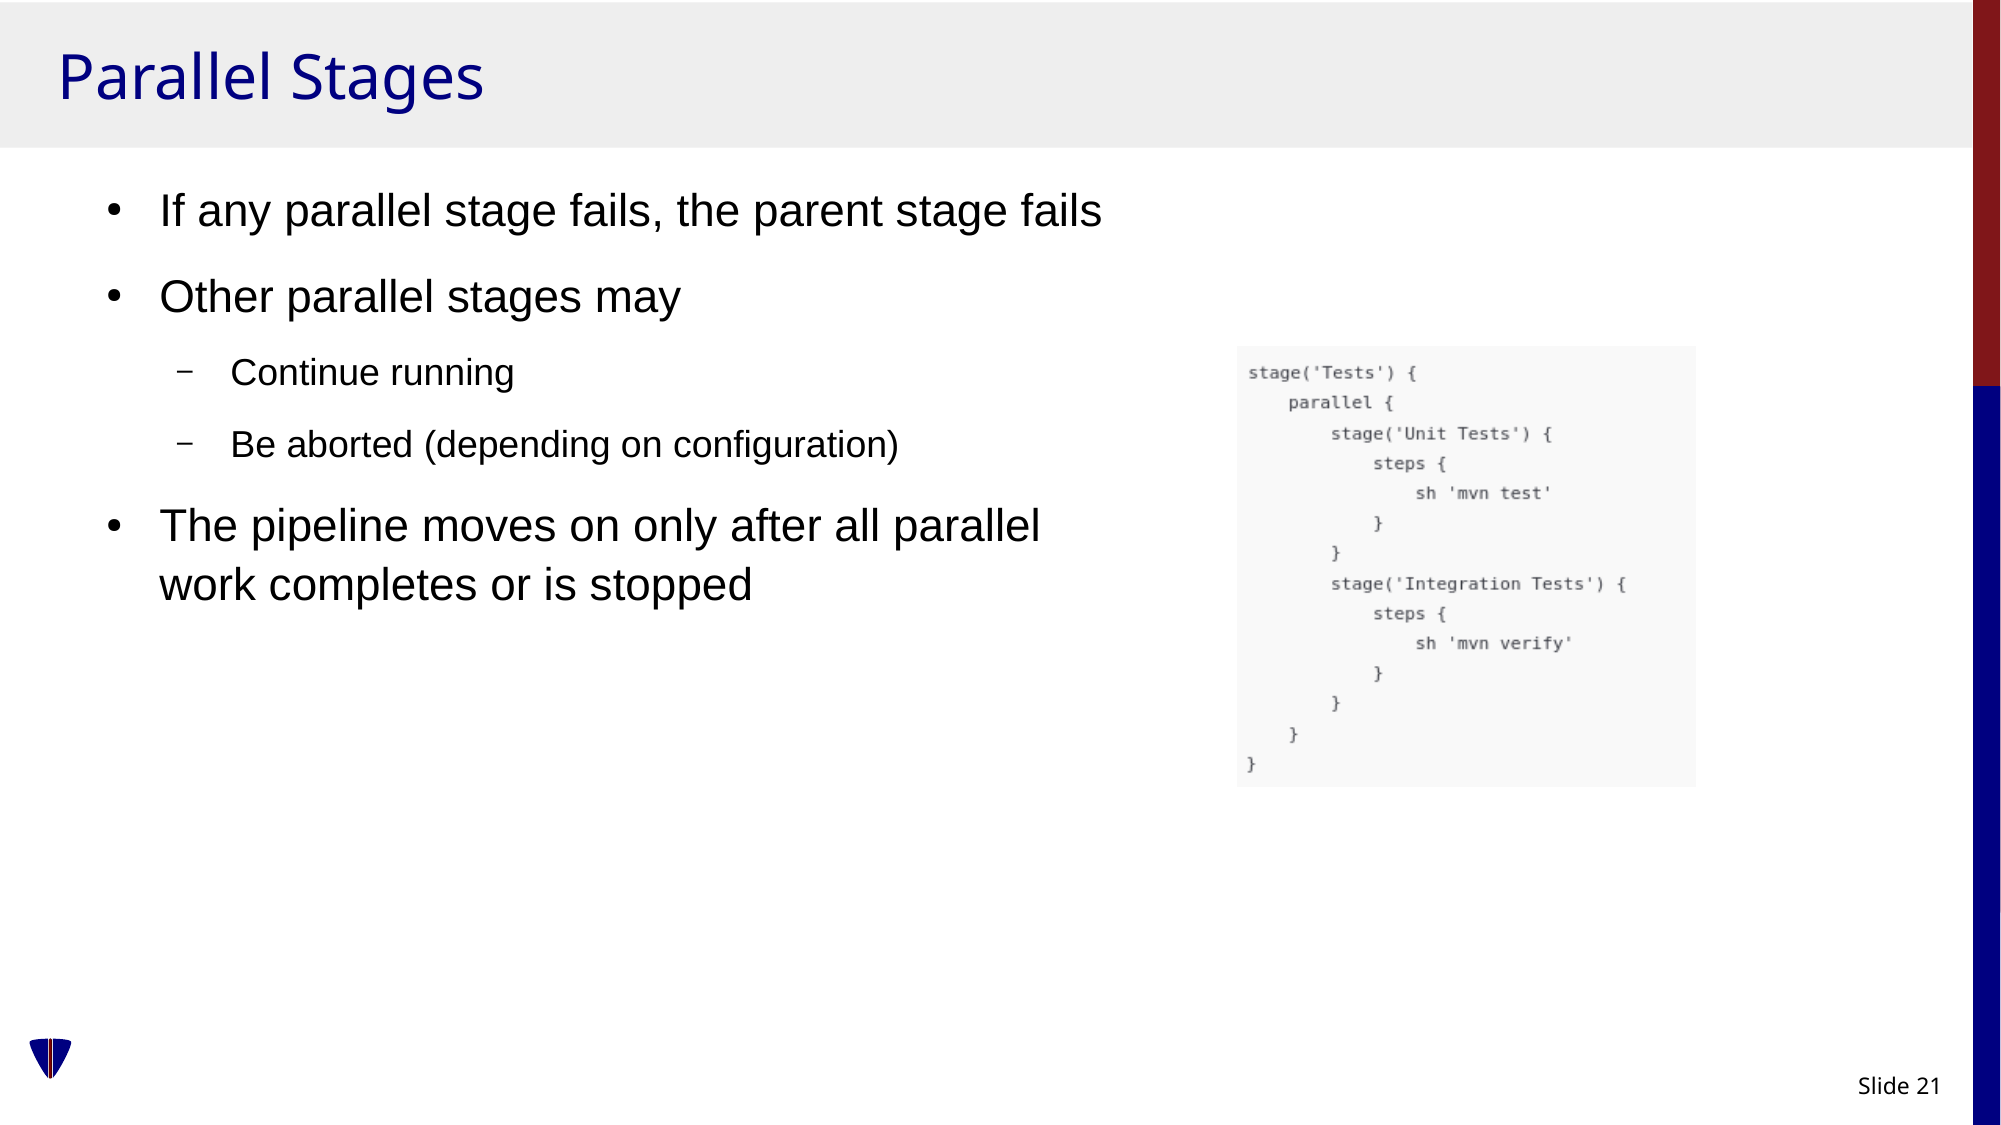

# Parallel Stages
If any parallel stage fails, the parent stage fails
Other parallel stages may
Continue running
Be aborted (depending on configuration)
The pipeline moves on only after all parallel work completes or is stopped